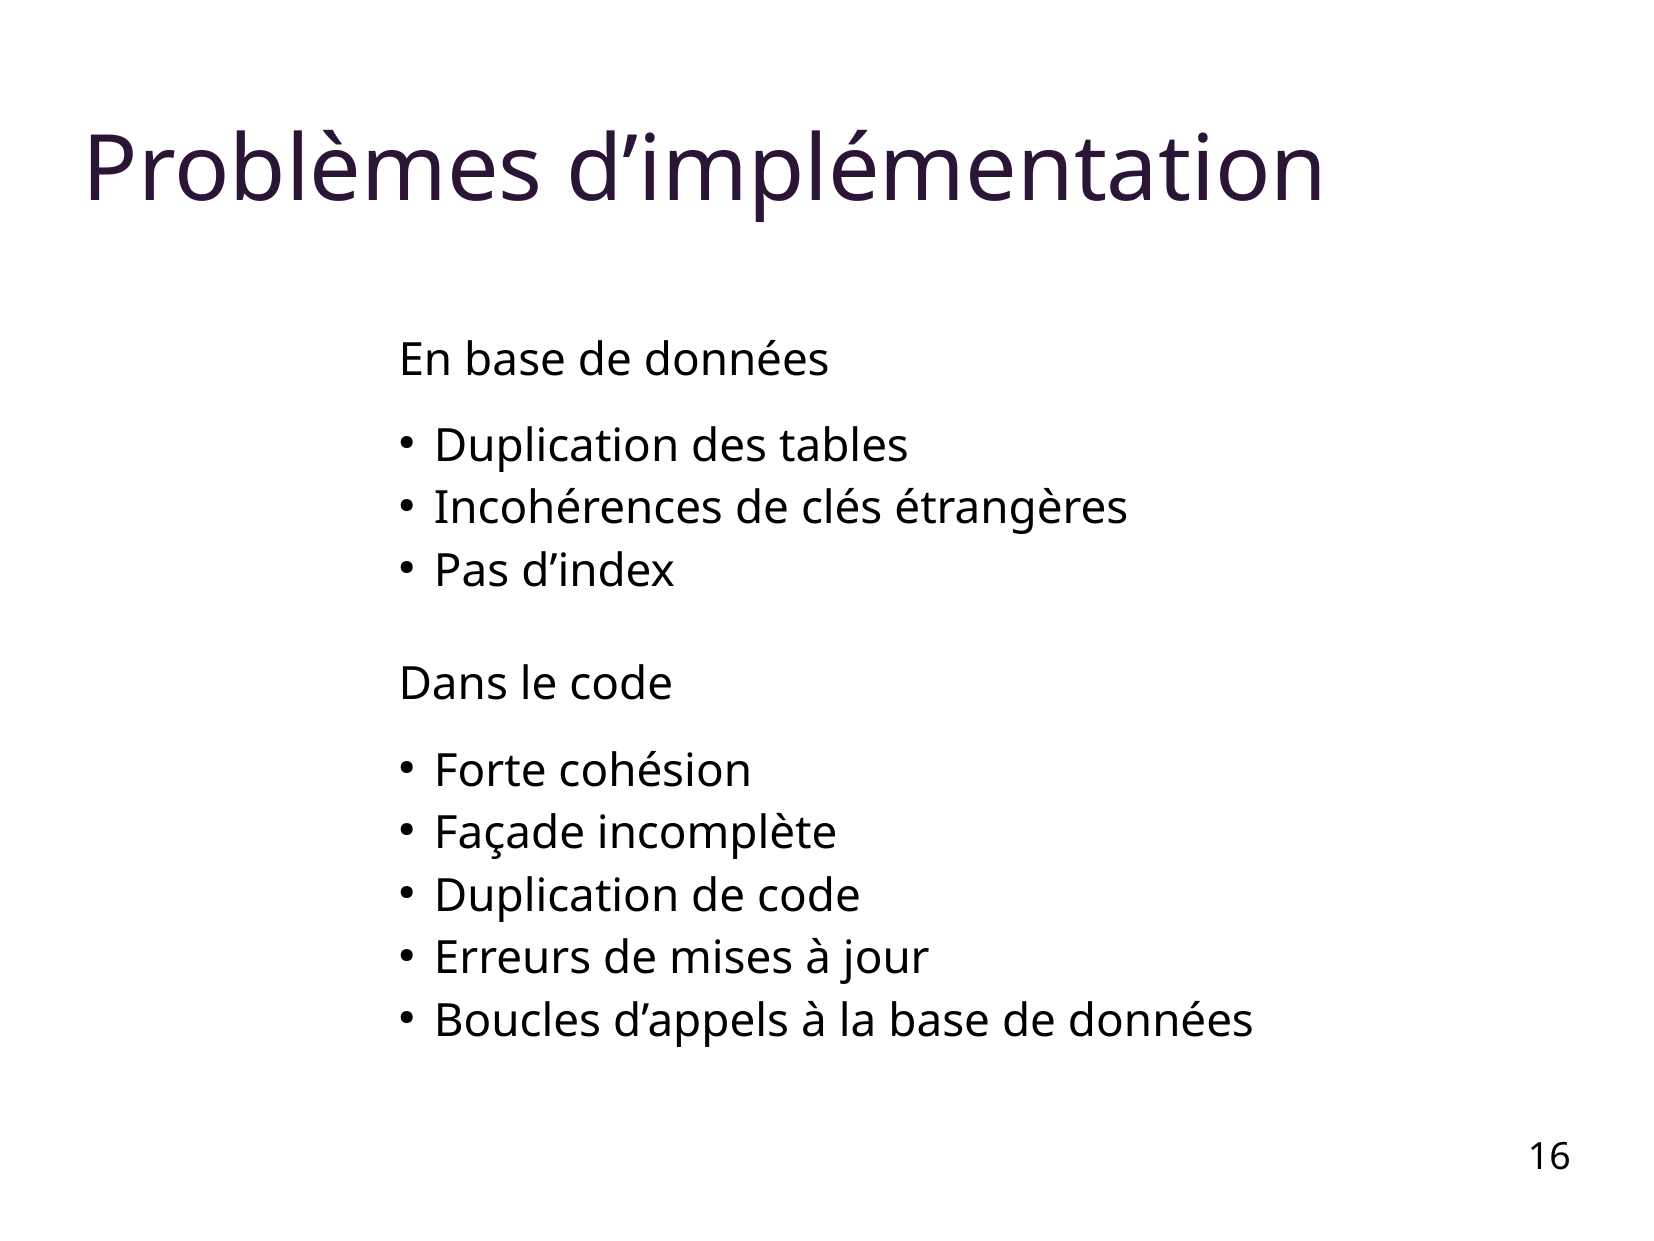

# Problèmes d’implémentation
En base de données
Duplication des tables
Incohérences de clés étrangères
Pas d’index
Dans le code
Forte cohésion
Façade incomplète
Duplication de code
Erreurs de mises à jour
Boucles d’appels à la base de données
16